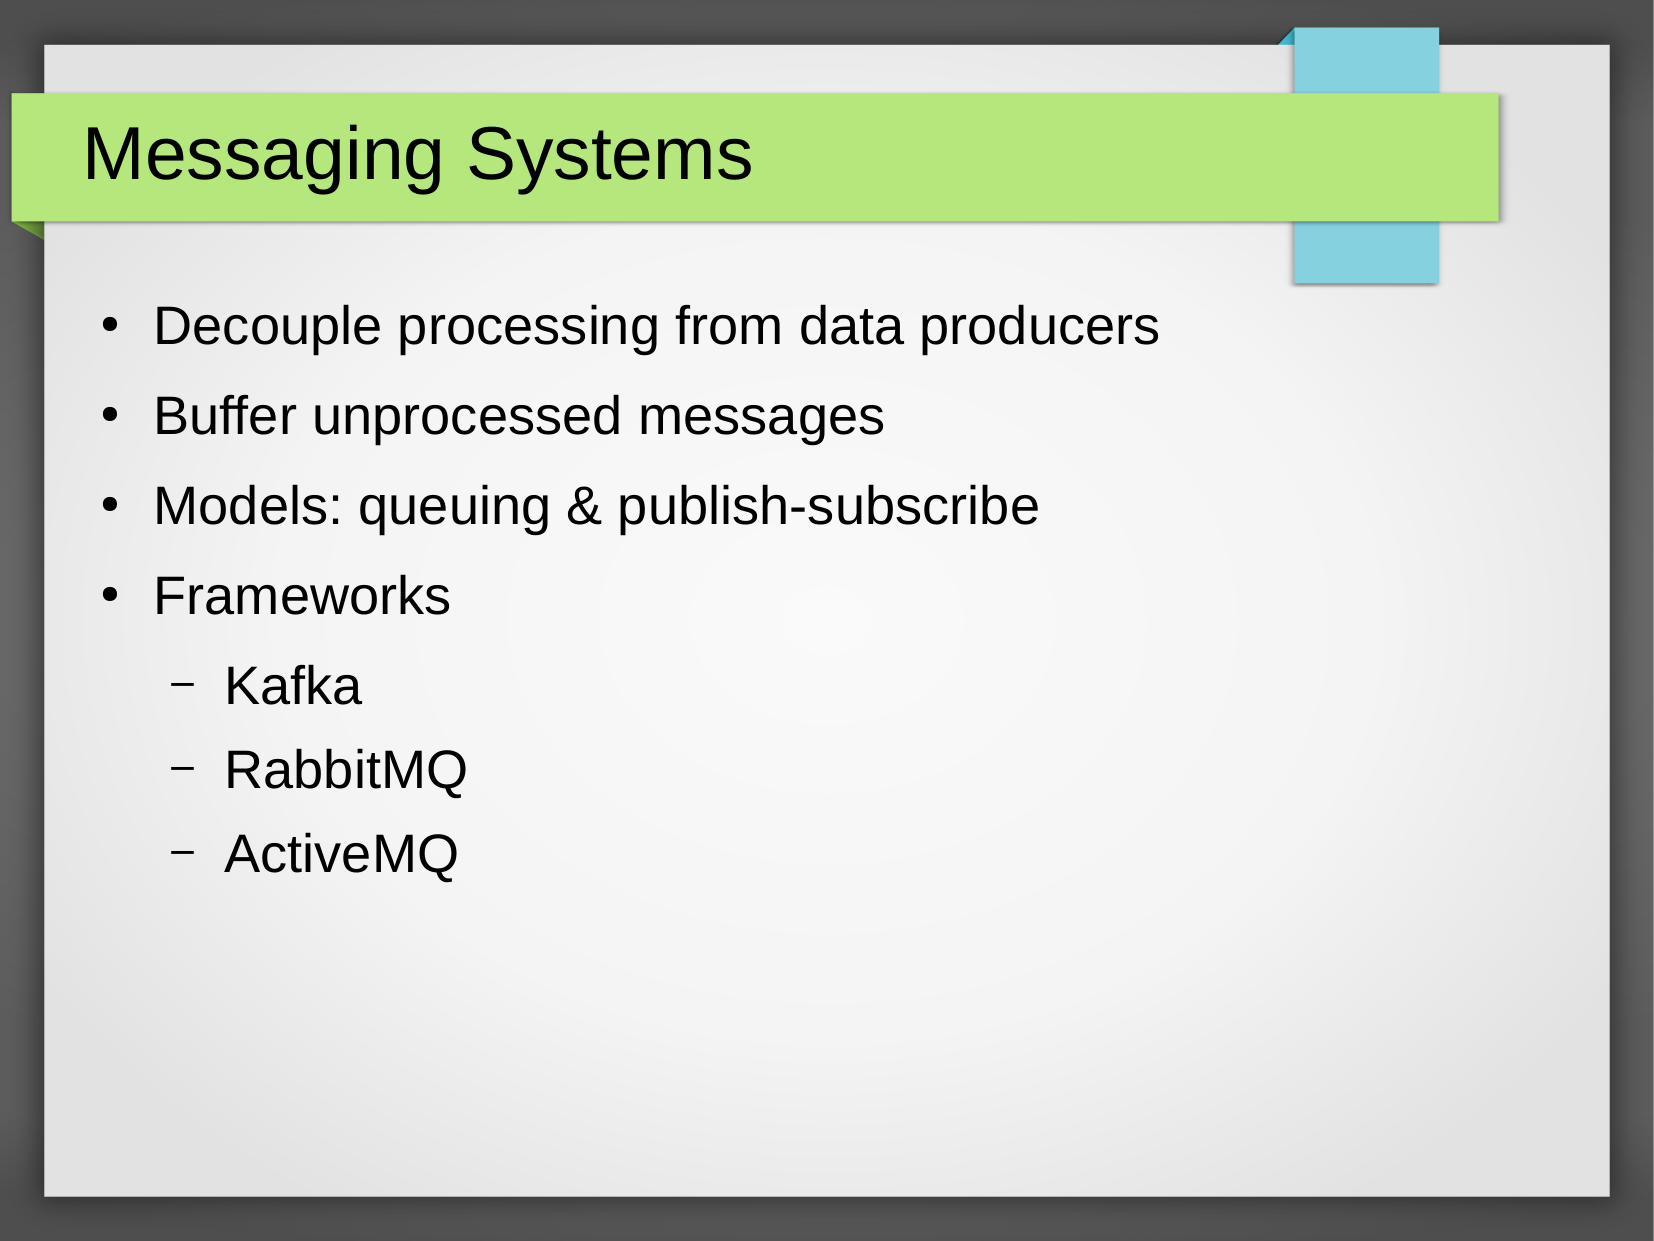

# Messaging Systems
Decouple processing from data producers
Buffer unprocessed messages
Models: queuing & publish-subscribe
Frameworks
Kafka
RabbitMQ
ActiveMQ